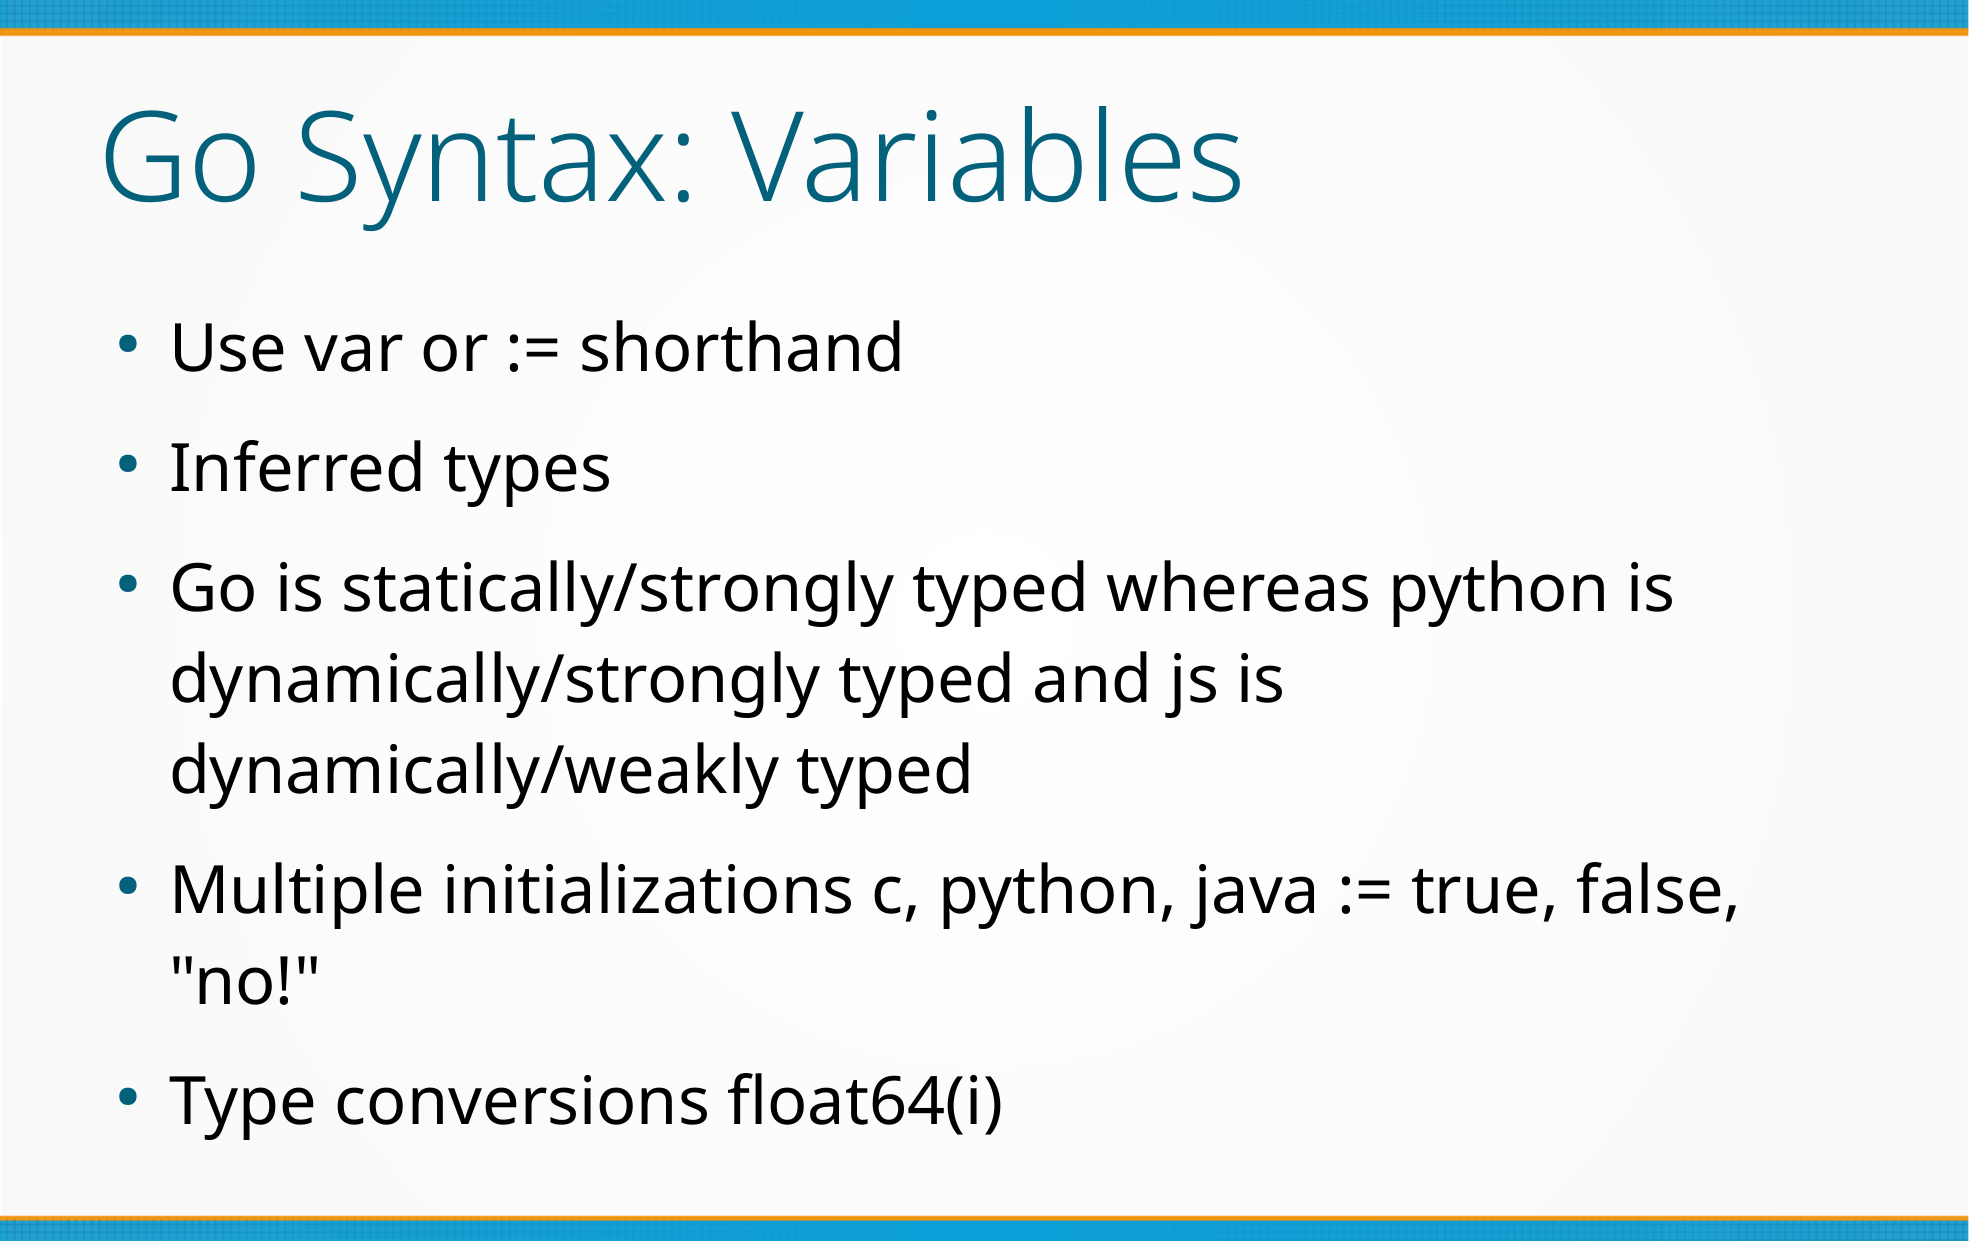

# Go Syntax: Variables
Use var or := shorthand
Inferred types
Go is statically/strongly typed whereas python is dynamically/strongly typed and js is dynamically/weakly typed
Multiple initializations c, python, java := true, false, "no!"
Type conversions float64(i)